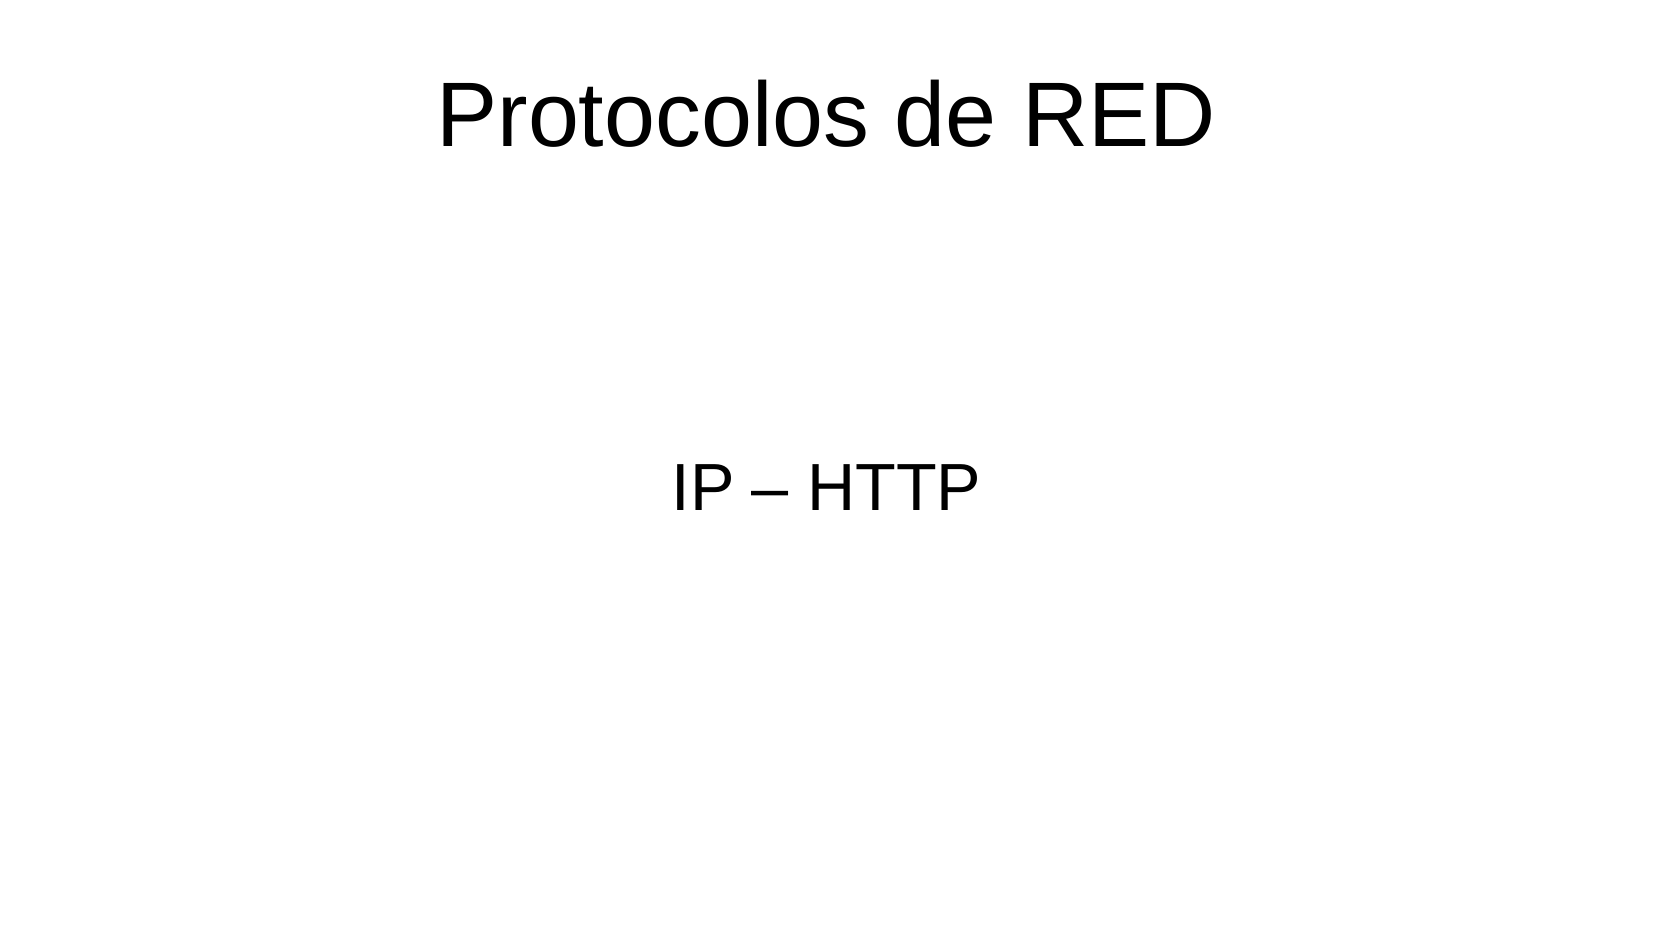

# Protocolos de RED
IP – HTTP